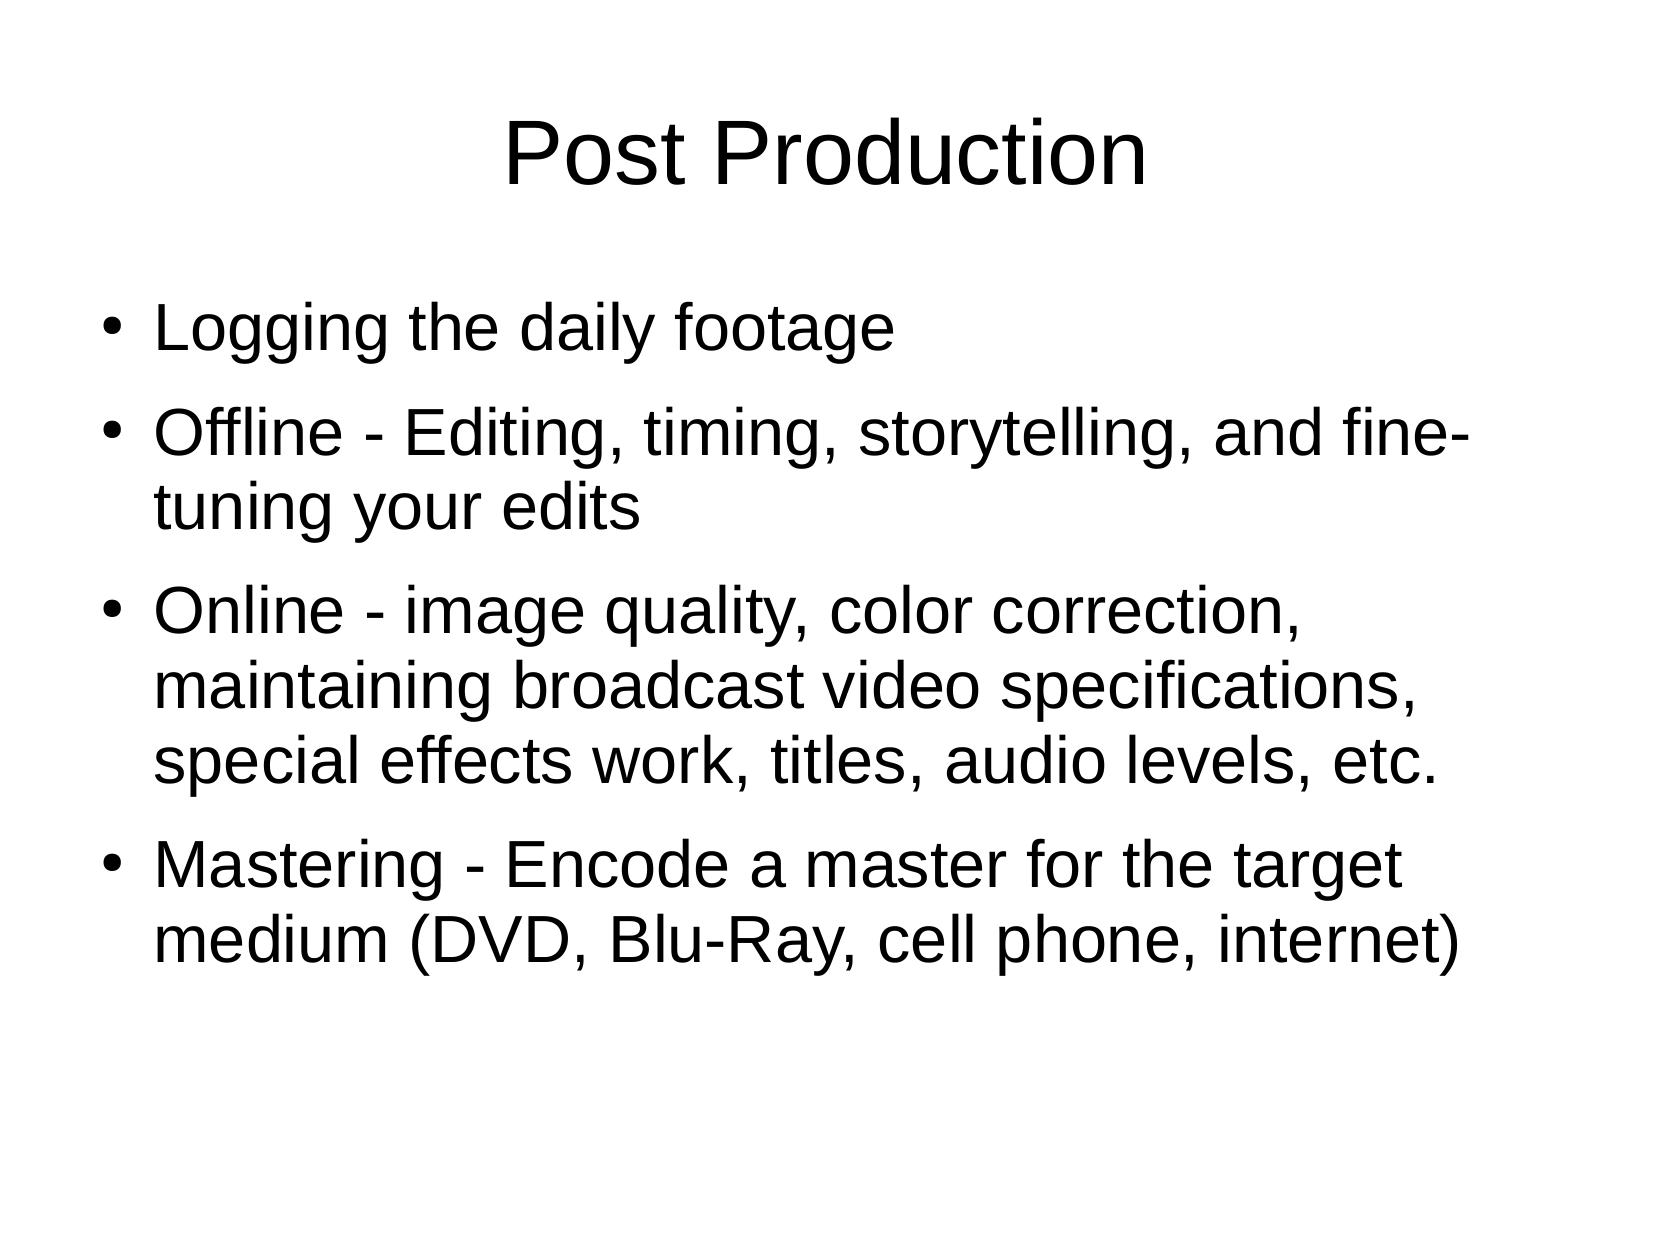

# Post Production
Logging the daily footage
Offline - Editing, timing, storytelling, and fine-tuning your edits
Online - image quality, color correction, maintaining broadcast video specifications, special effects work, titles, audio levels, etc.
Mastering - Encode a master for the target medium (DVD, Blu-Ray, cell phone, internet)